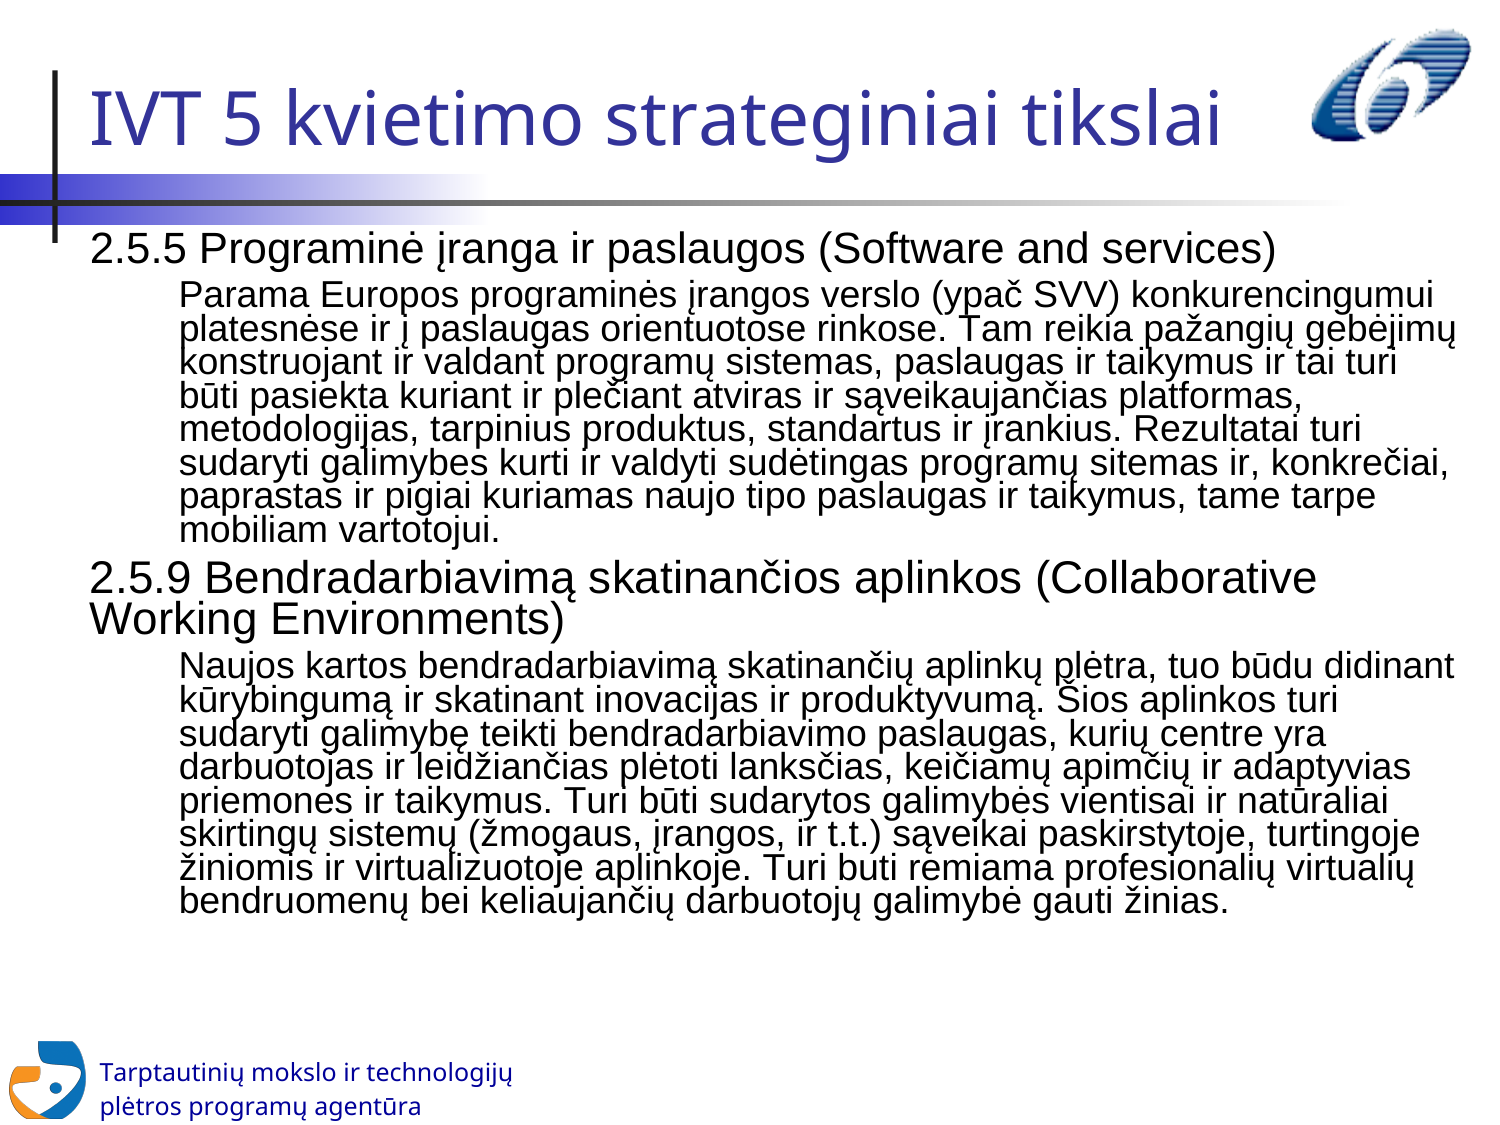

# IVT 5 kvietimo strateginiai tikslai
2.5.5 Programinė įranga ir paslaugos (Software and services)
Parama Europos programinės įrangos verslo (ypač SVV) konkurencingumui platesnėse ir į paslaugas orientuotose rinkose. Tam reikia pažangių gebėjimų konstruojant ir valdant programų sistemas, paslaugas ir taikymus ir tai turi būti pasiekta kuriant ir plečiant atviras ir sąveikaujančias platformas, metodologijas, tarpinius produktus, standartus ir įrankius. Rezultatai turi sudaryti galimybes kurti ir valdyti sudėtingas programų sitemas ir, konkrečiai, paprastas ir pigiai kuriamas naujo tipo paslaugas ir taikymus, tame tarpe mobiliam vartotojui.
2.5.9 Bendradarbiavimą skatinančios aplinkos (Collaborative Working Environments)
Naujos kartos bendradarbiavimą skatinančių aplinkų plėtra, tuo būdu didinant kūrybingumą ir skatinant inovacijas ir produktyvumą. Šios aplinkos turi sudaryti galimybę teikti bendradarbiavimo paslaugas, kurių centre yra darbuotojas ir leidžiančias plėtoti lanksčias, keičiamų apimčių ir adaptyvias priemones ir taikymus. Turi būti sudarytos galimybės vientisai ir natūraliai skirtingų sistemų (žmogaus, įrangos, ir t.t.) sąveikai paskirstytoje, turtingoje žiniomis ir virtualizuotoje aplinkoje. Turi buti remiama profesionalių virtualių bendruomenų bei keliaujančių darbuotojų galimybė gauti žinias.